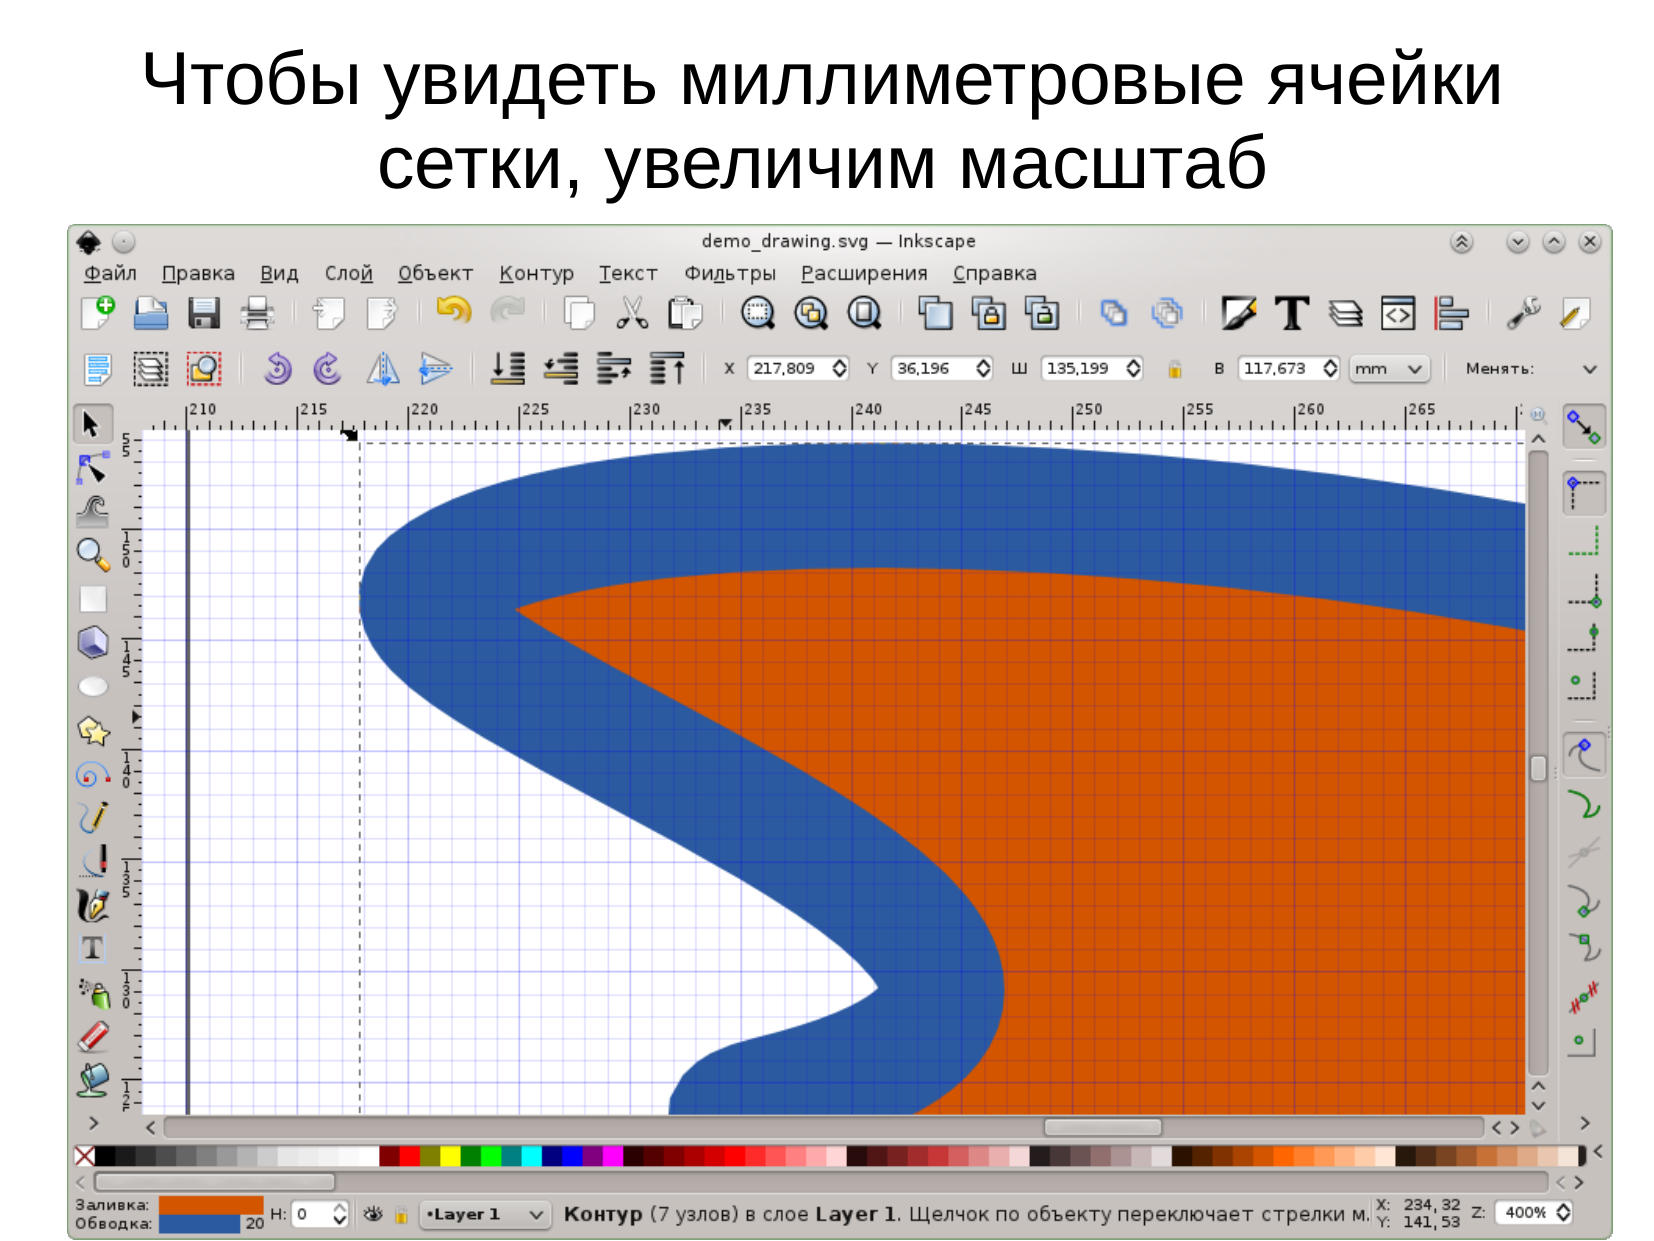

# Чтобы увидеть миллиметровые ячейки сетки, увеличим масштаб